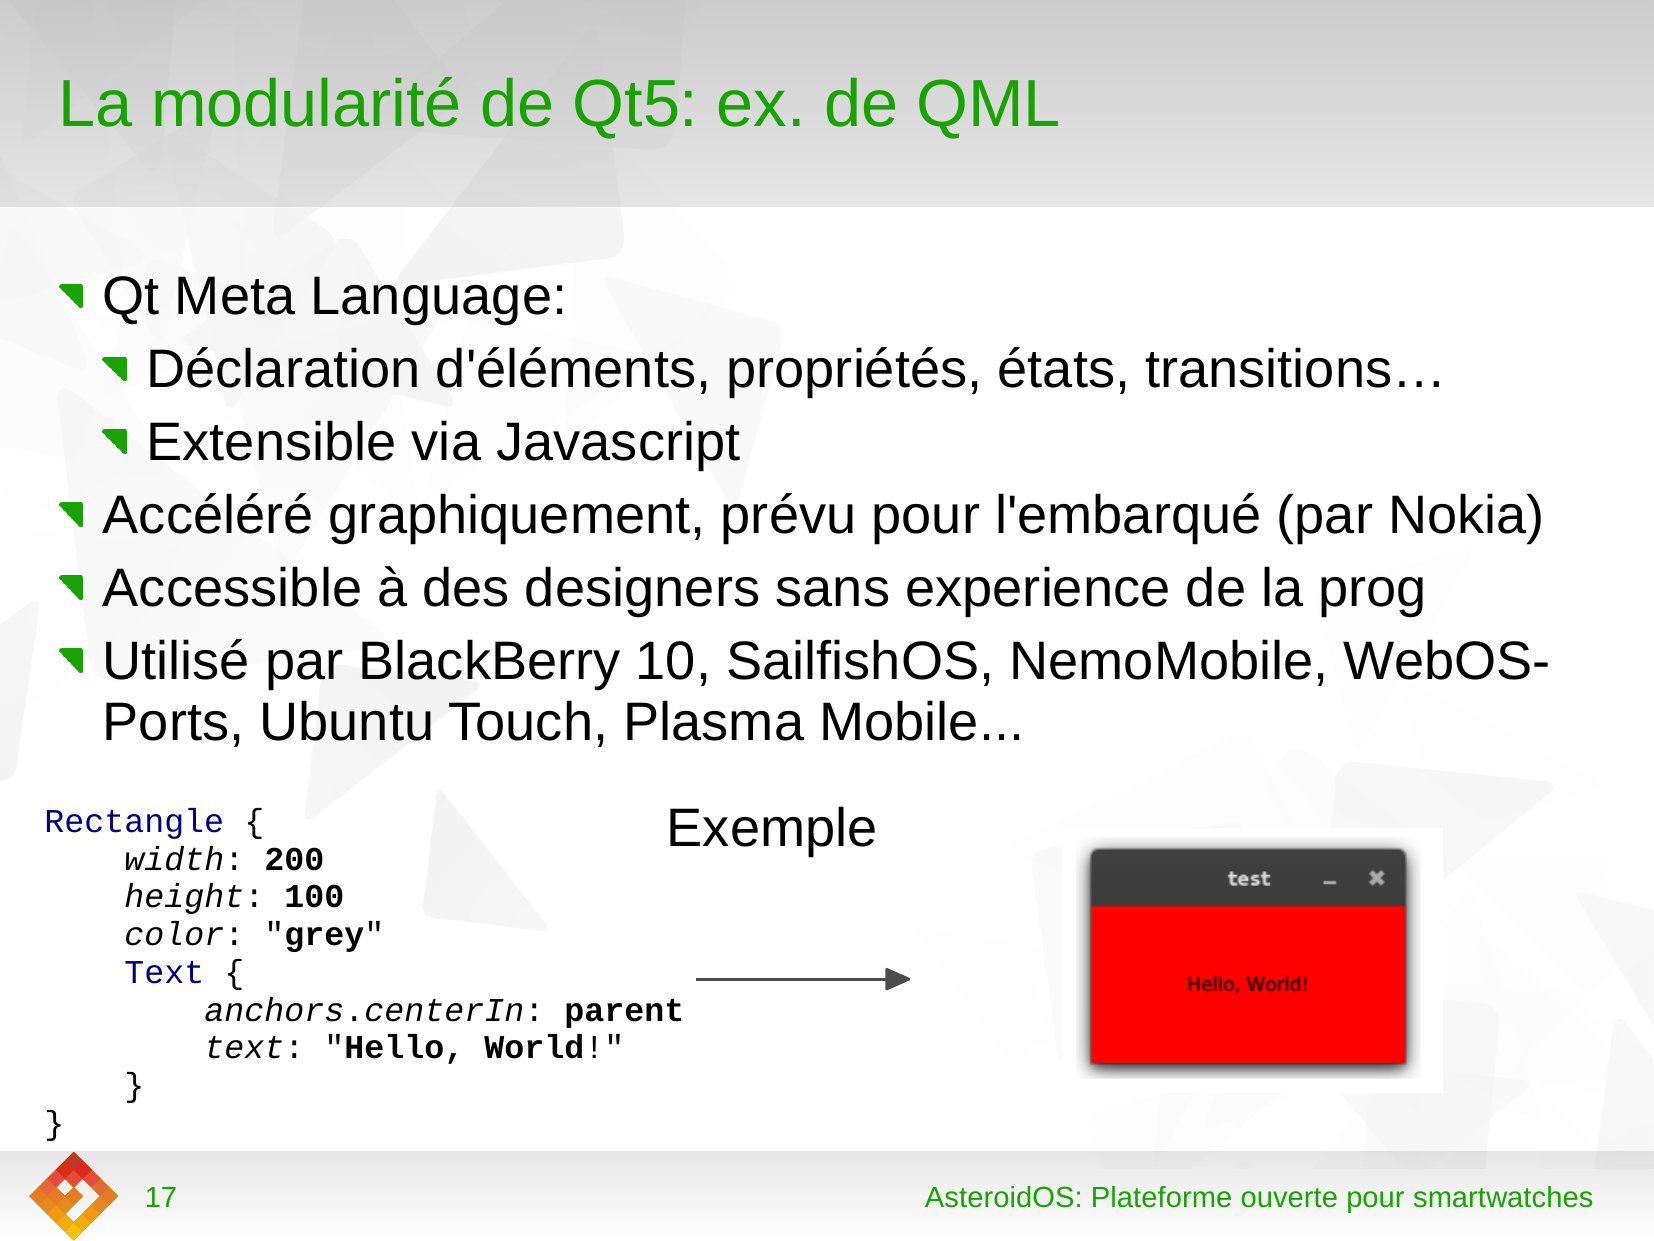

# La modularité de Qt5: ex. de QML
Qt Meta Language:
Déclaration d'éléments, propriétés, états, transitions…
Extensible via Javascript
Accéléré graphiquement, prévu pour l'embarqué (par Nokia)
Accessible à des designers sans experience de la prog
Utilisé par BlackBerry 10, SailfishOS, NemoMobile, WebOS-Ports, Ubuntu Touch, Plasma Mobile...
Rectangle {
 width: 200
 height: 100
 color: "grey"
 Text {
 anchors.centerIn: parent
 text: "Hello, World!"
 }
}
Exemple
17
AsteroidOS: Plateforme ouverte pour smartwatches